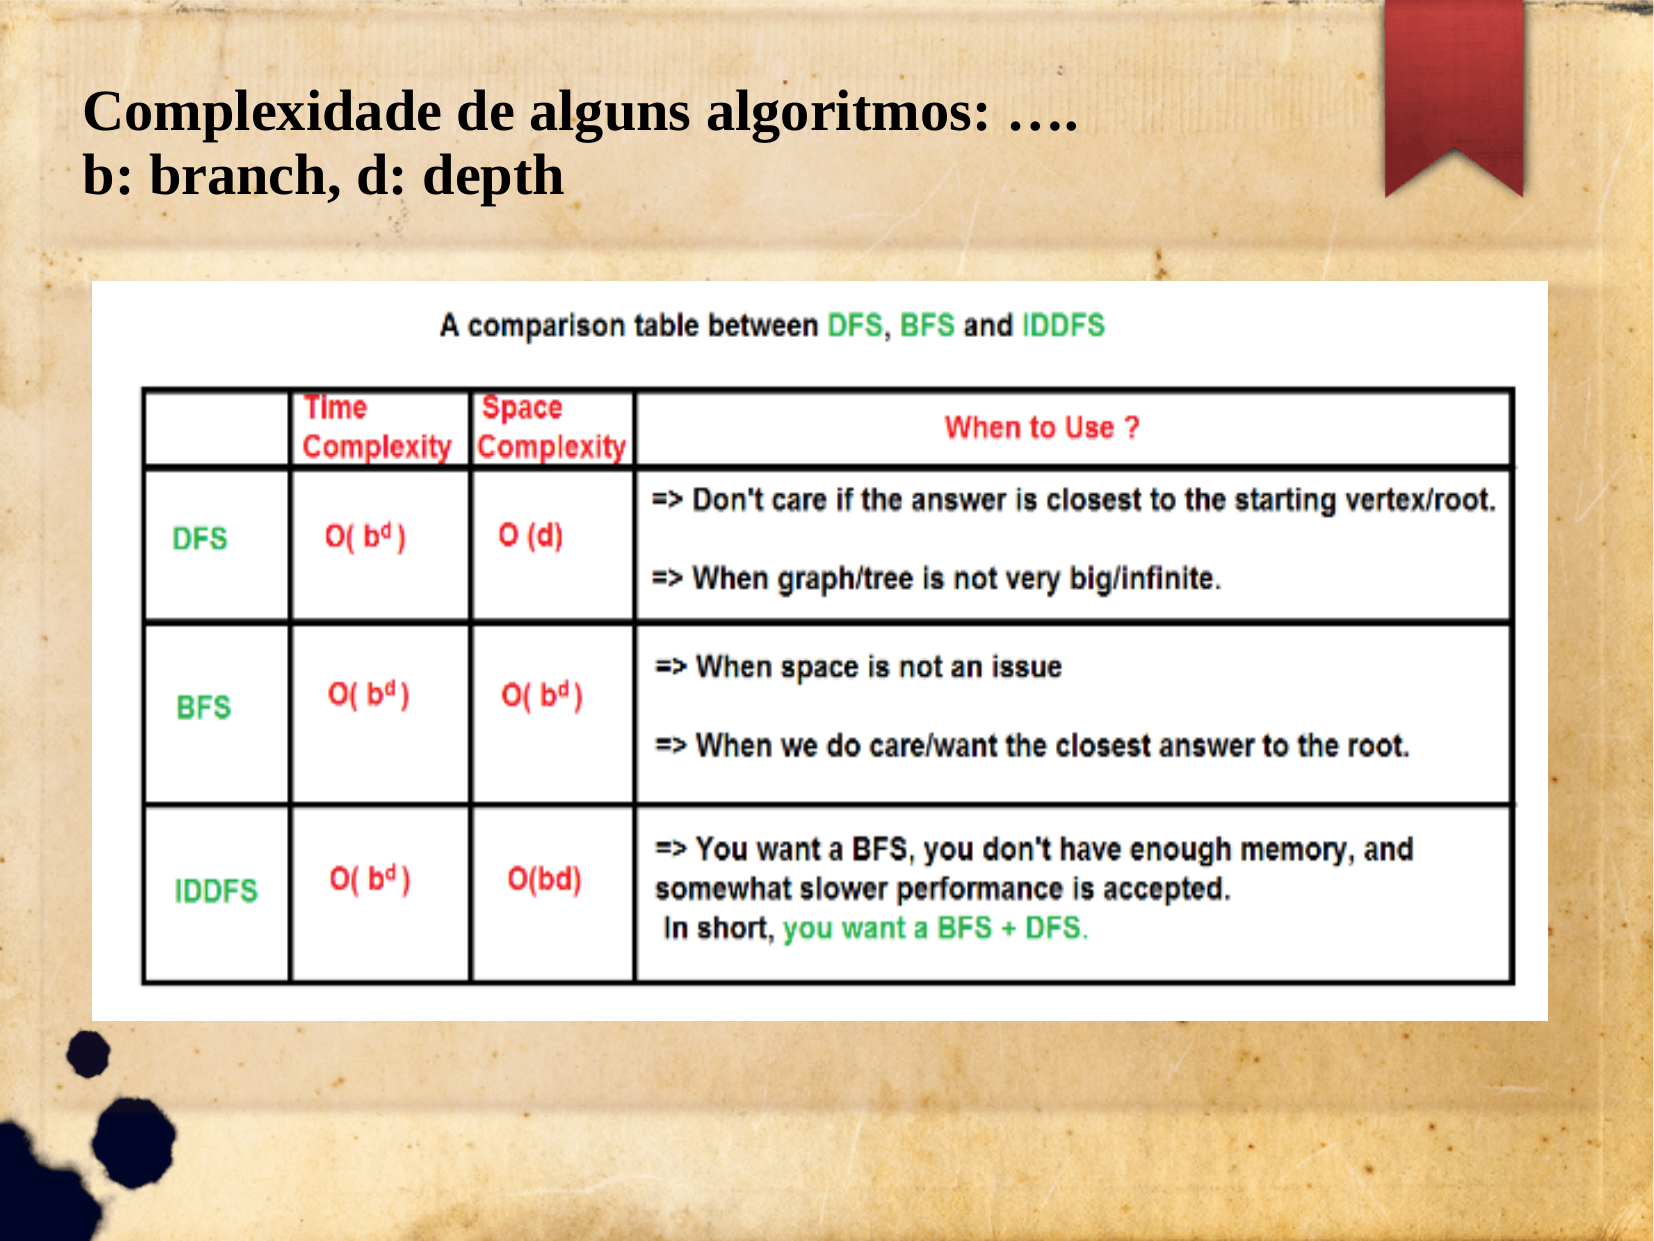

# Complexidade de alguns algoritmos: …. b: branch, d: depth